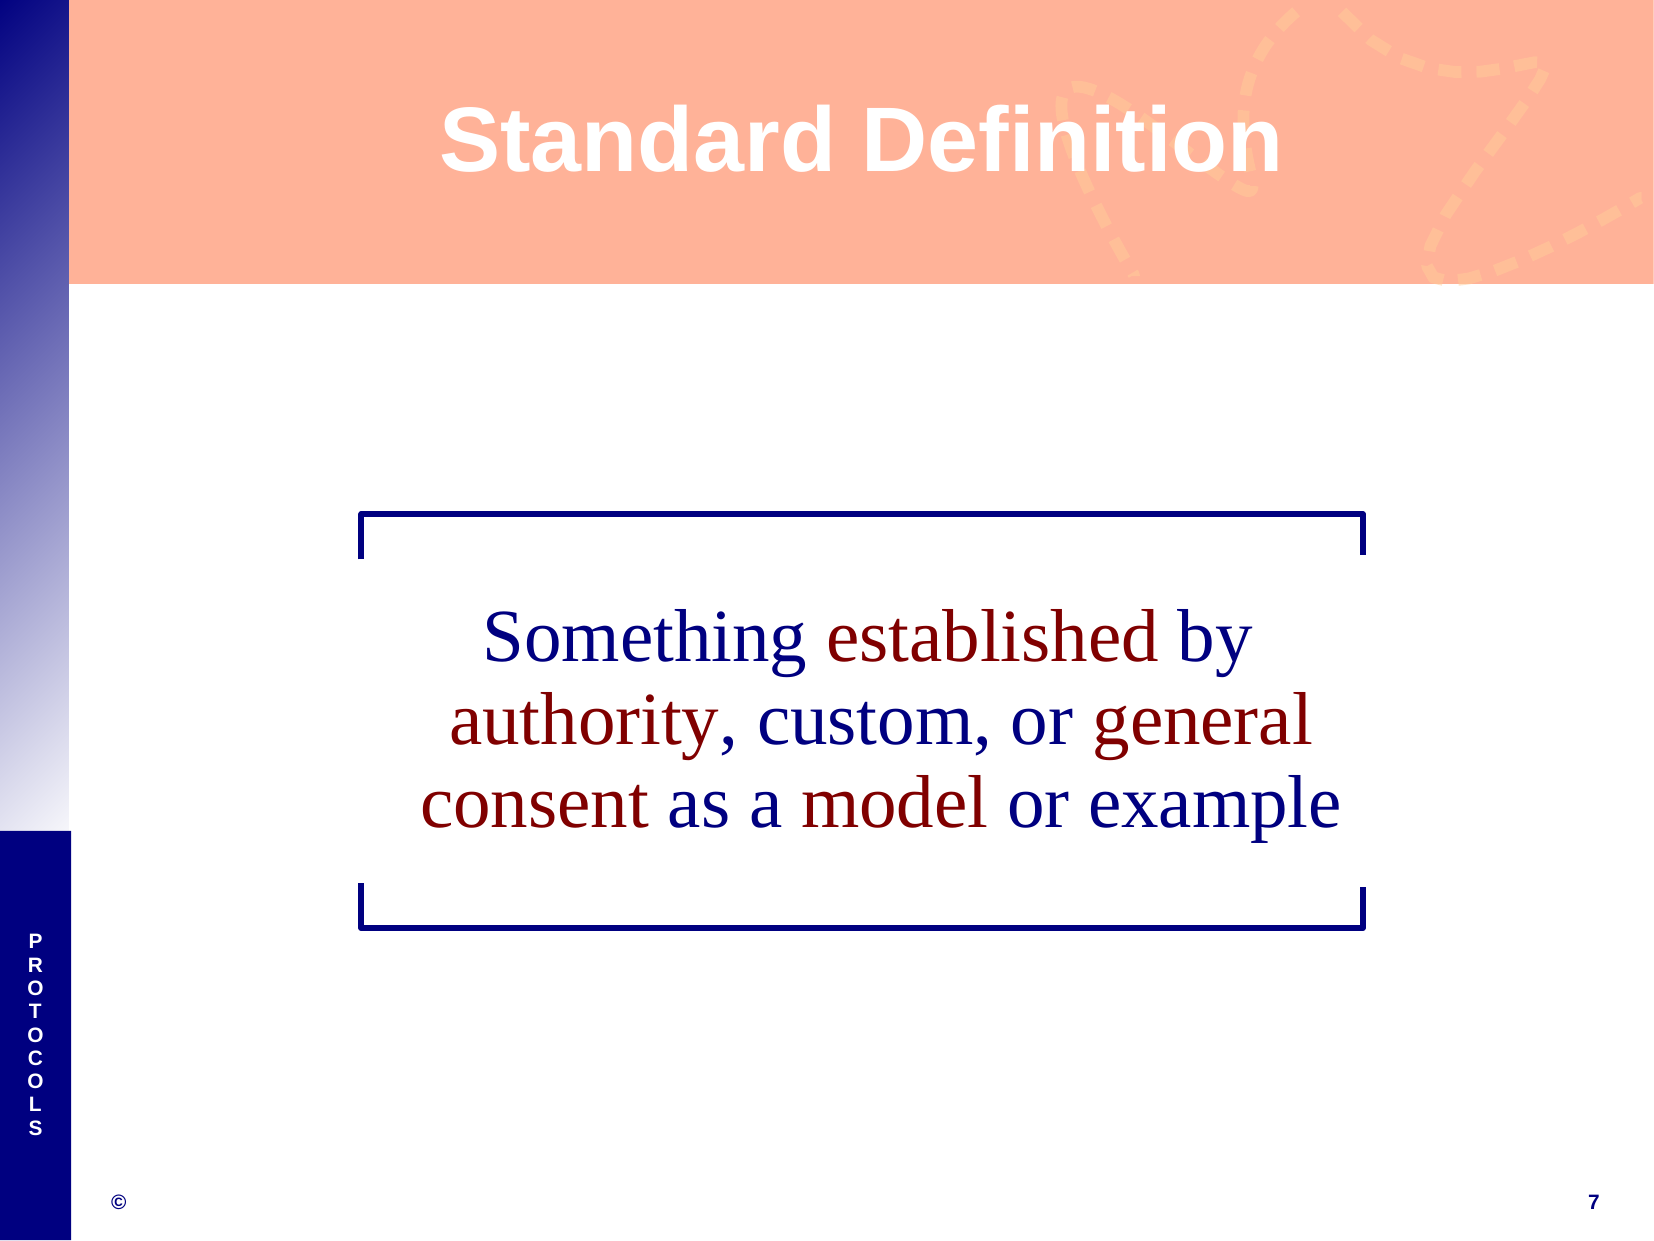

# Standard Definition
Something established by authority, custom, or general consent as a model or example
P
R
O
T
O
C
O
L
S